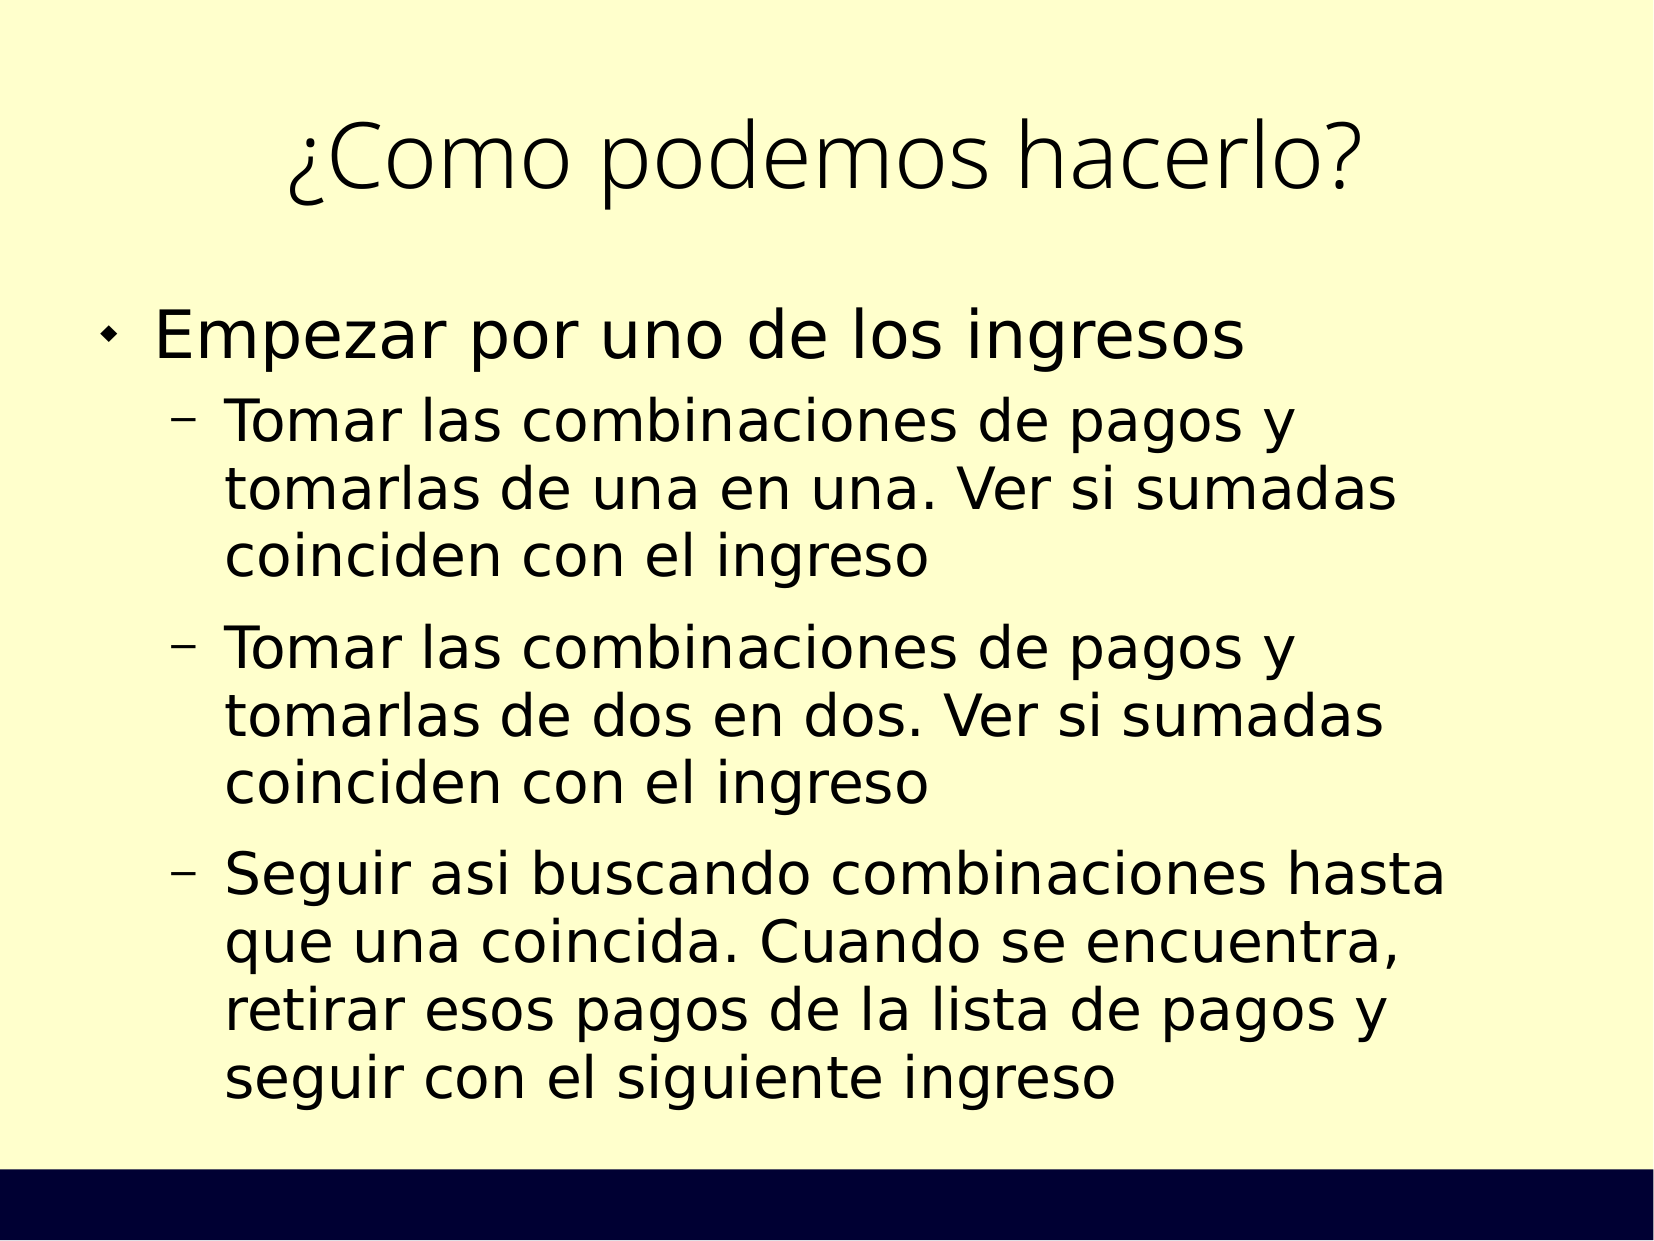

# ¿Como podemos hacerlo?
Empezar por uno de los ingresos
Tomar las combinaciones de pagos y tomarlas de una en una. Ver si sumadas coinciden con el ingreso
Tomar las combinaciones de pagos y tomarlas de dos en dos. Ver si sumadas coinciden con el ingreso
Seguir asi buscando combinaciones hasta que una coincida. Cuando se encuentra, retirar esos pagos de la lista de pagos y seguir con el siguiente ingreso